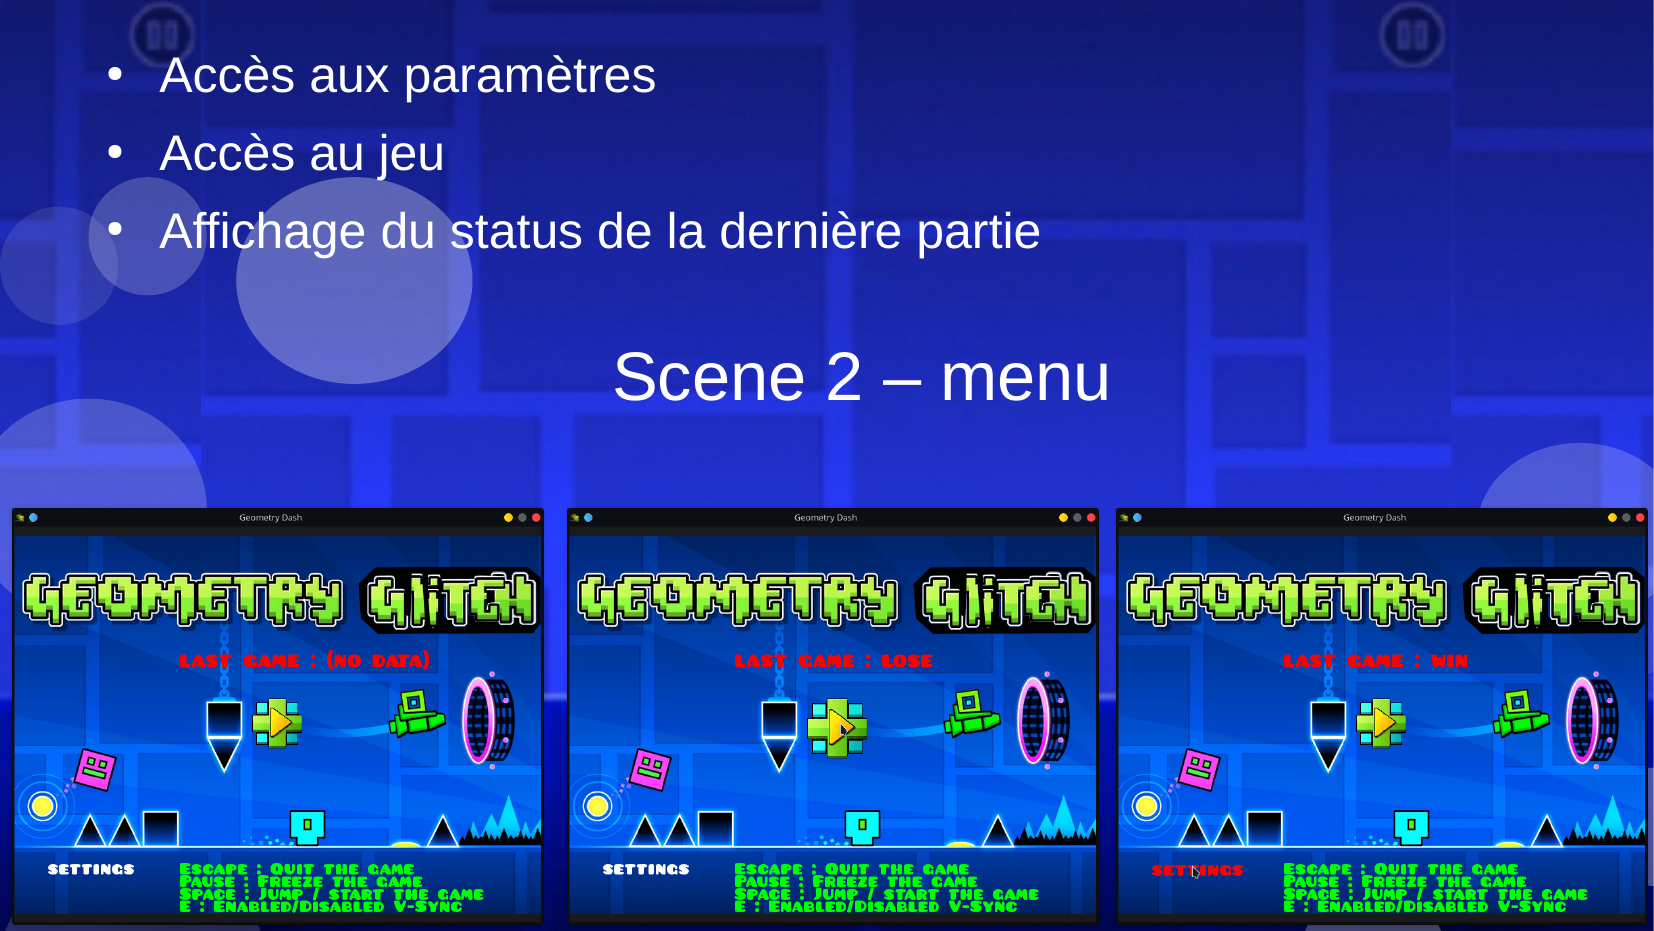

Accès aux paramètres
Accès au jeu
Affichage du status de la dernière partie
# Scene 2 – menu